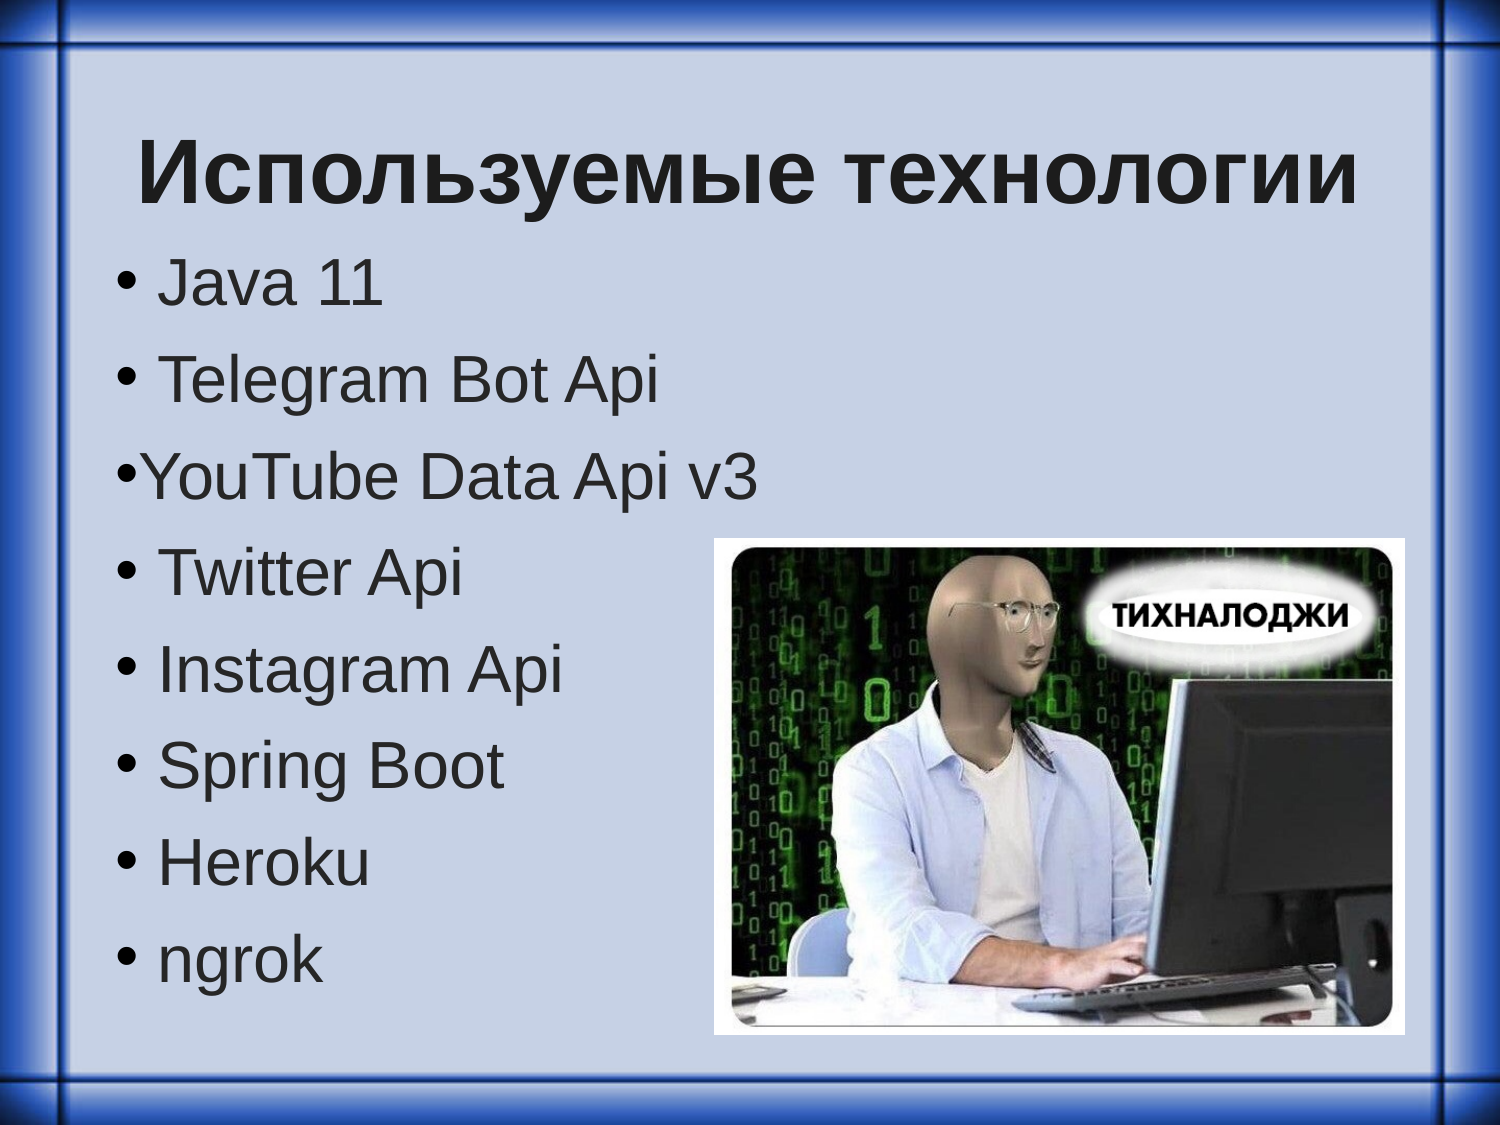

# Используемые технологии
 Java 11
 Telegram Bot Api
YouTube Data Api v3
 Twitter Api
 Instagram Api
 Spring Boot
 Heroku
 ngrok